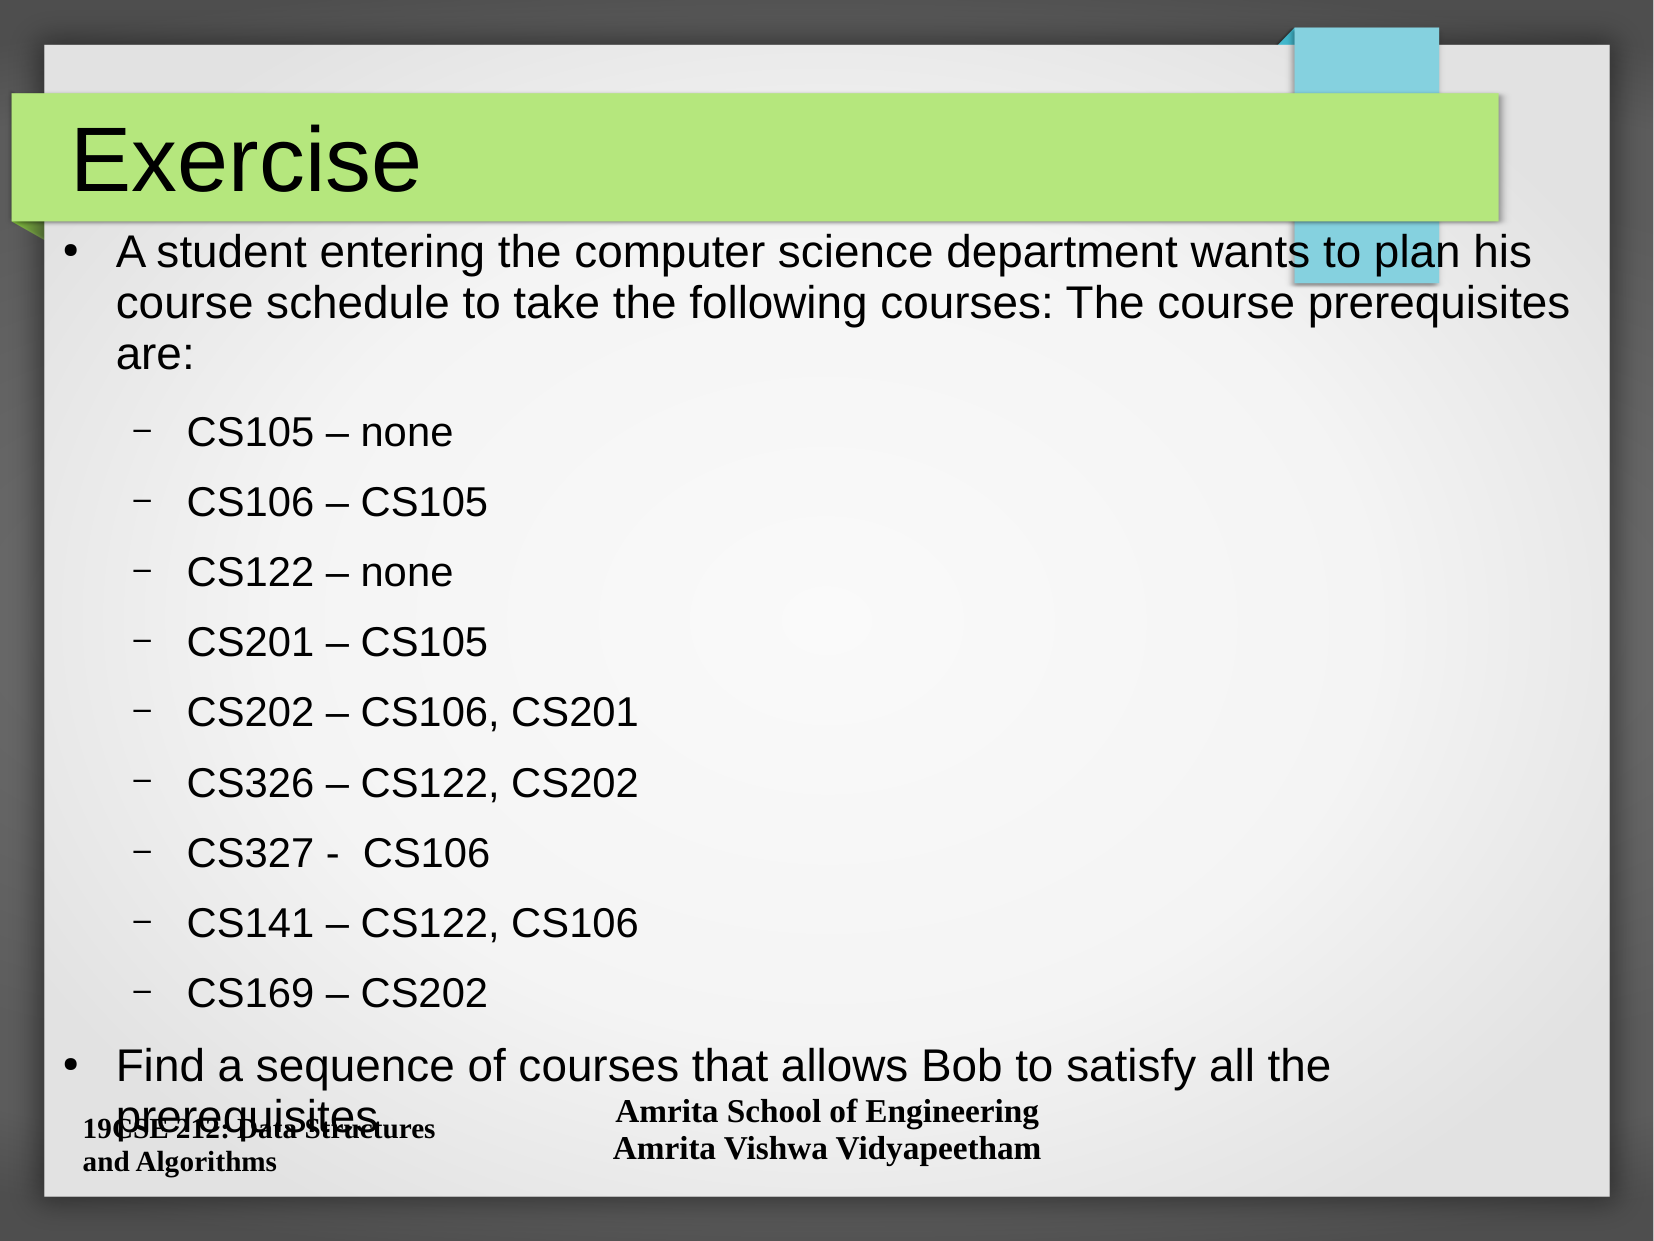

# Exercise
A student entering the computer science department wants to plan his course schedule to take the following courses: The course prerequisites are:
CS105 – none
CS106 – CS105
CS122 – none
CS201 – CS105
CS202 – CS106, CS201
CS326 – CS122, CS202
CS327 - CS106
CS141 – CS122, CS106
CS169 – CS202
Find a sequence of courses that allows Bob to satisfy all the prerequisites